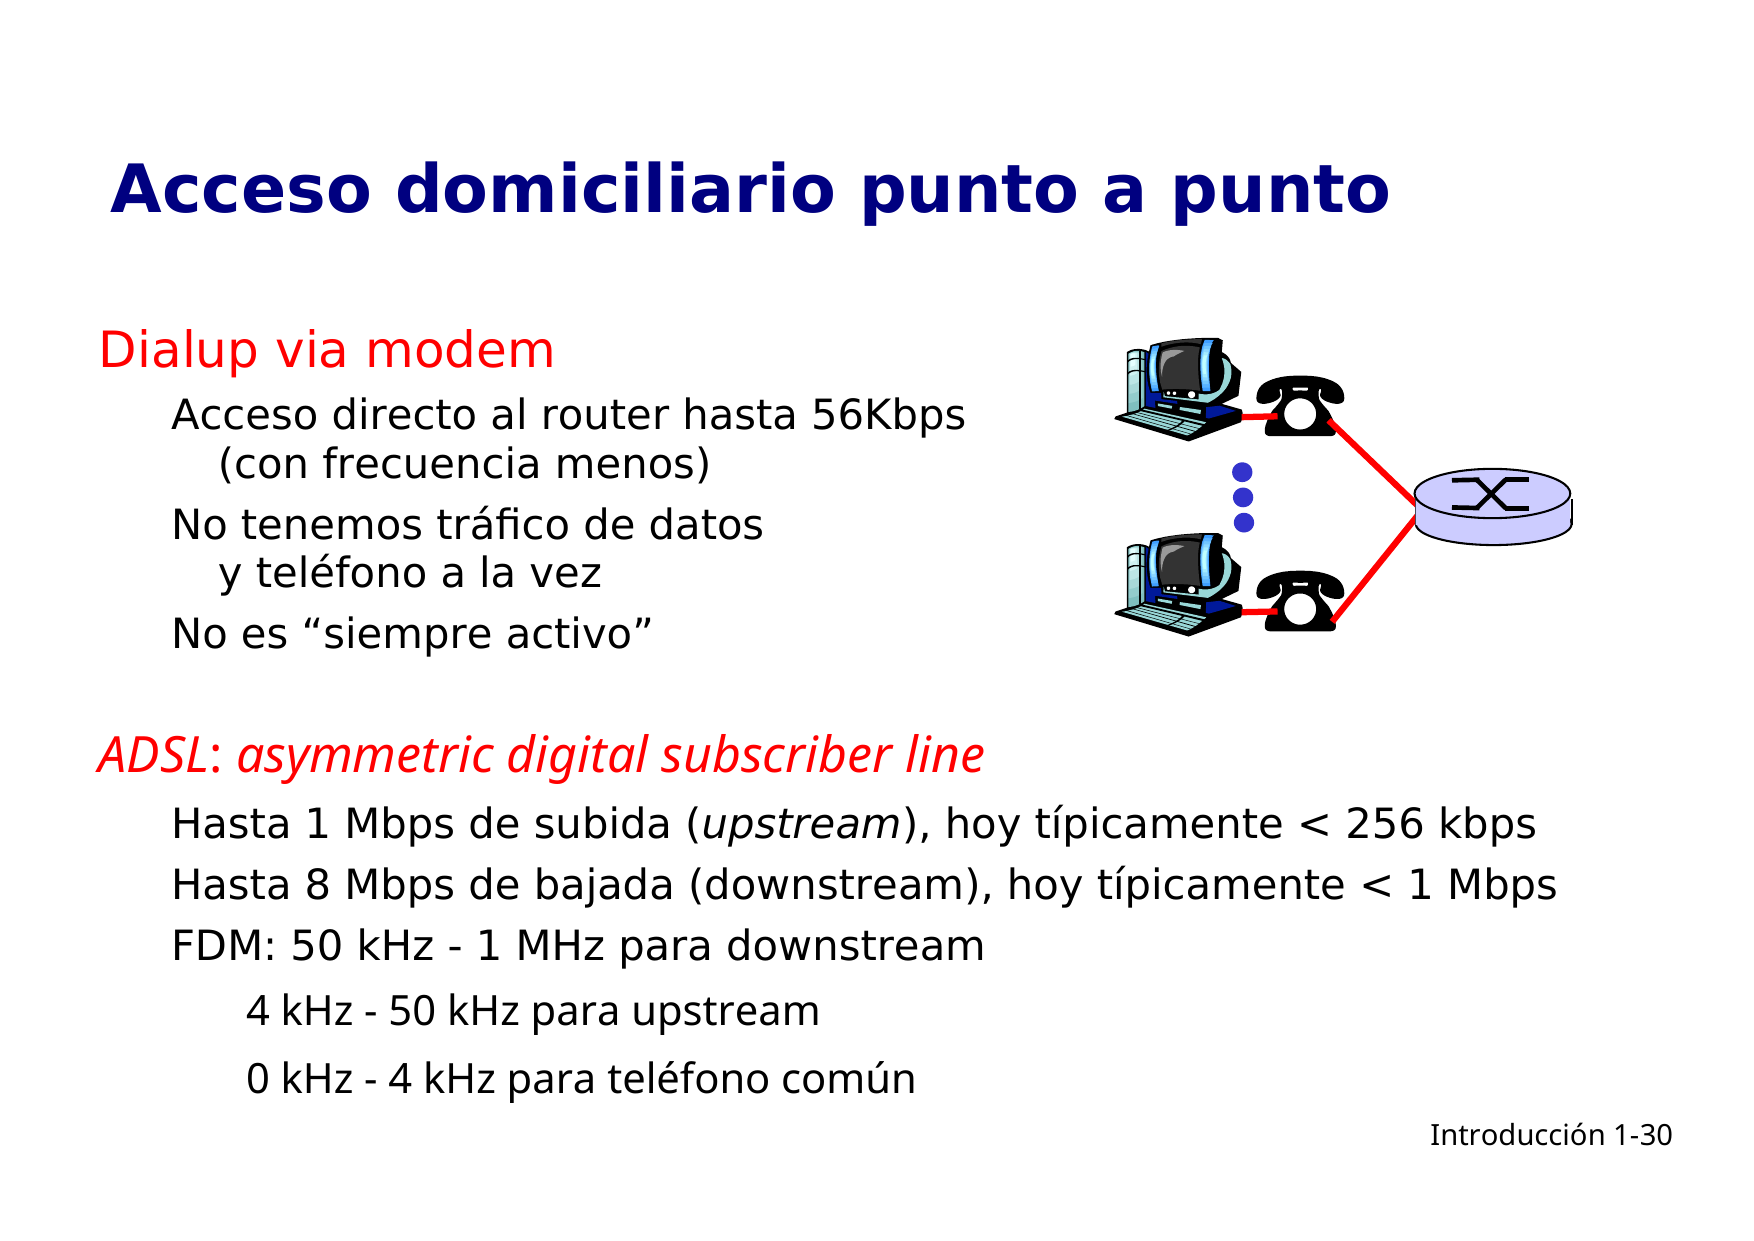

# Acceso domiciliario punto a punto
Dialup via modem
Acceso directo al router hasta 56Kbps
(con frecuencia menos)
No tenemos tráfico de datos
y teléfono a la vez
No es “siempre activo”
ADSL: asymmetric digital subscriber line
Hasta 1 Mbps de subida (upstream), hoy típicamente < 256 kbps
Hasta 8 Mbps de bajada (downstream), hoy típicamente < 1 Mbps
FDM: 50 kHz - 1 MHz para downstream
4 kHz - 50 kHz para upstream
0 kHz - 4 kHz para teléfono común